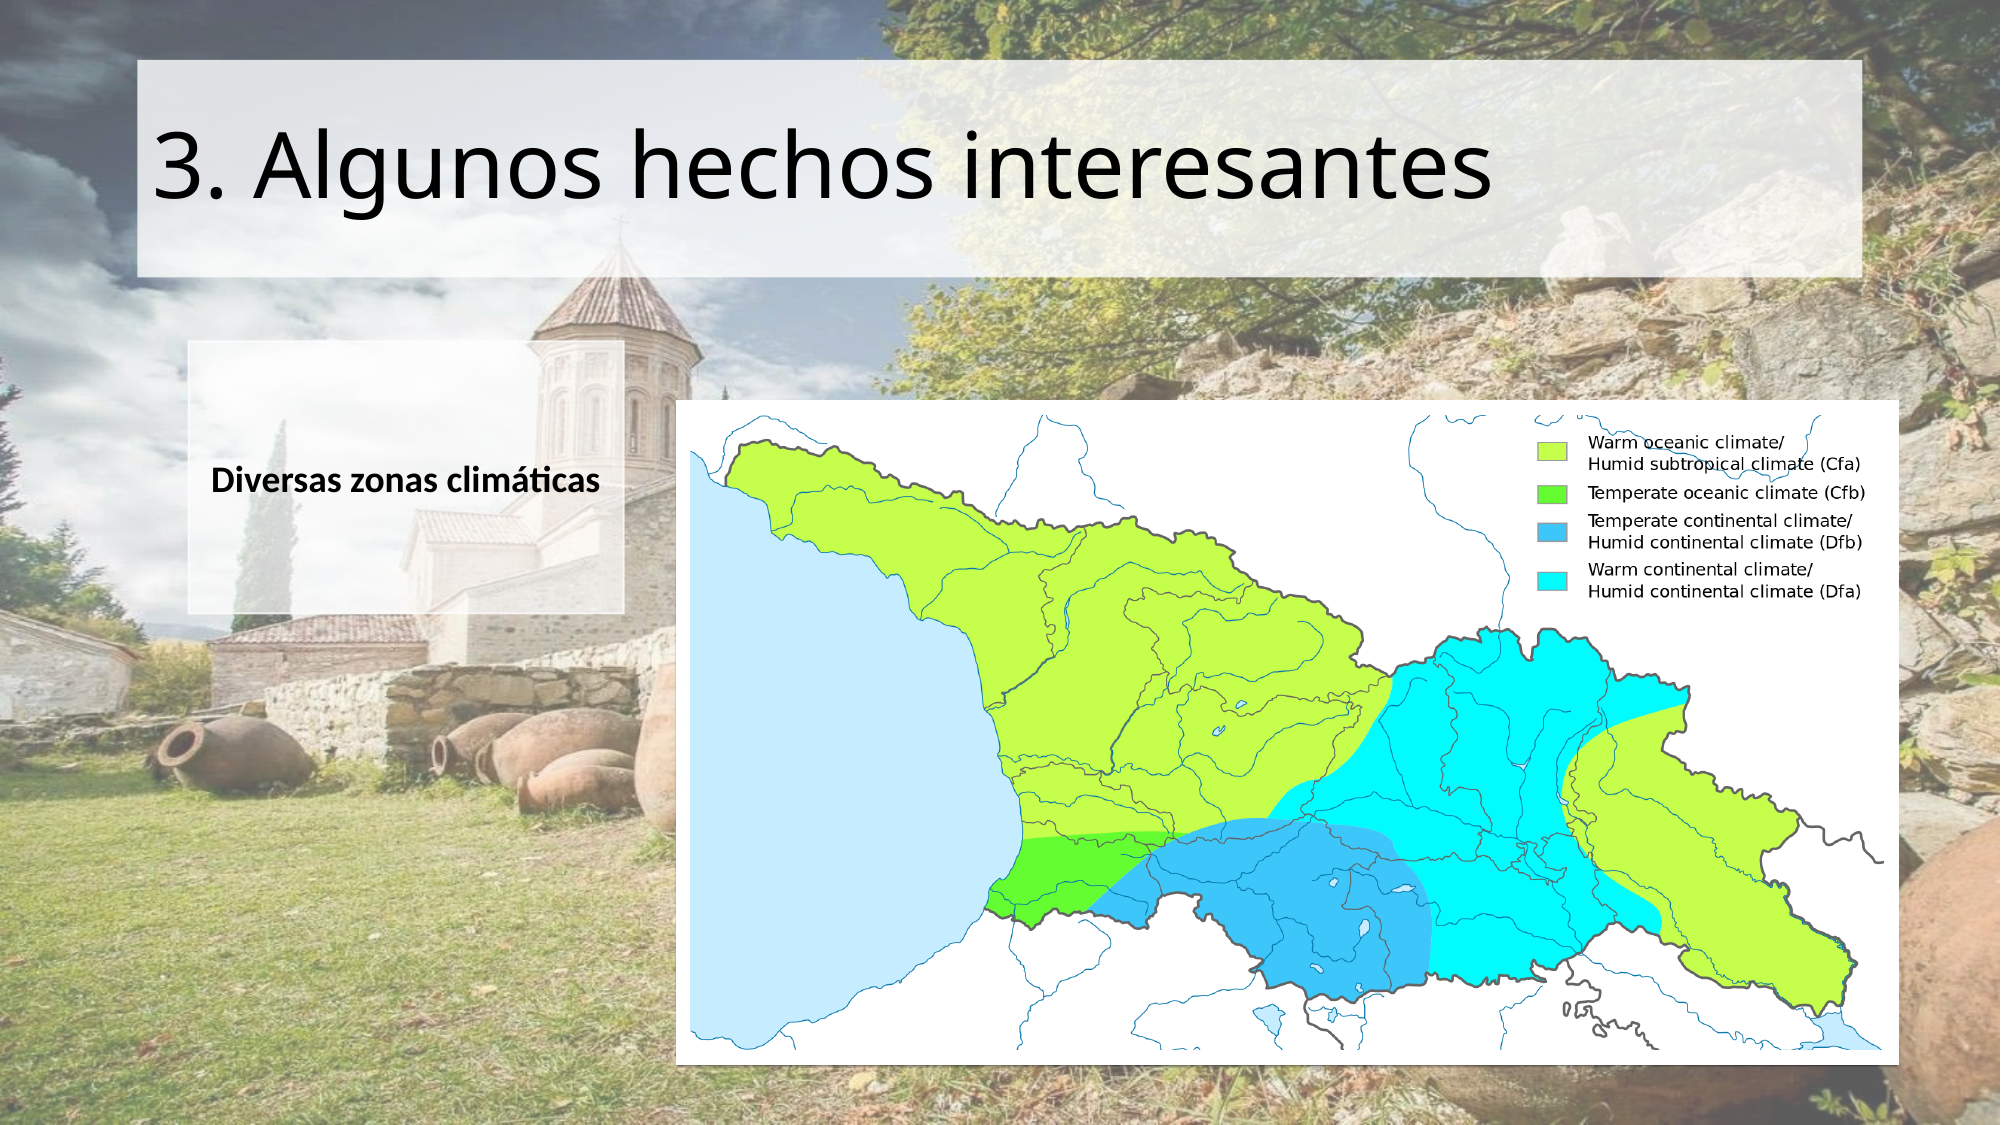

# 3. Algunos hechos interesantes
Diversas zonas climáticas